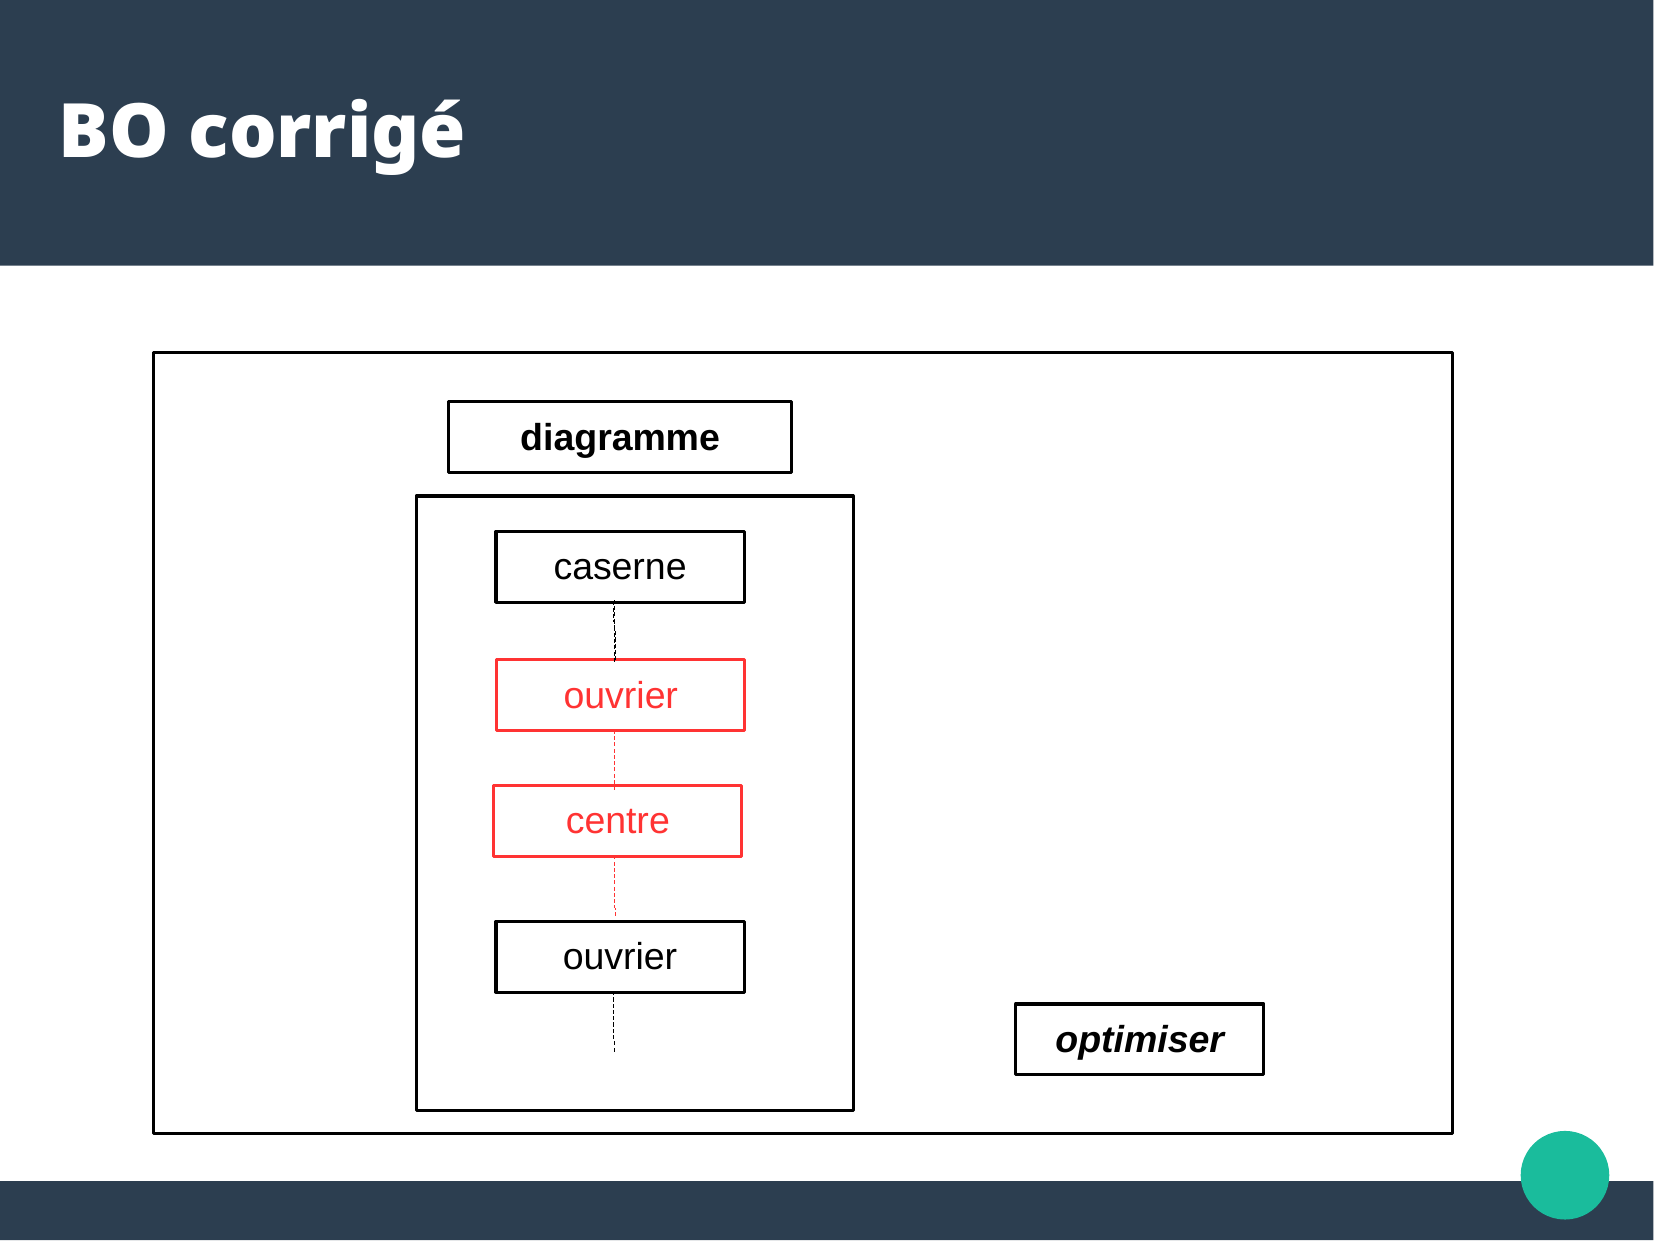

# BO corrigé
diagramme
caserne
ouvrier
centre
ouvrier
optimiser